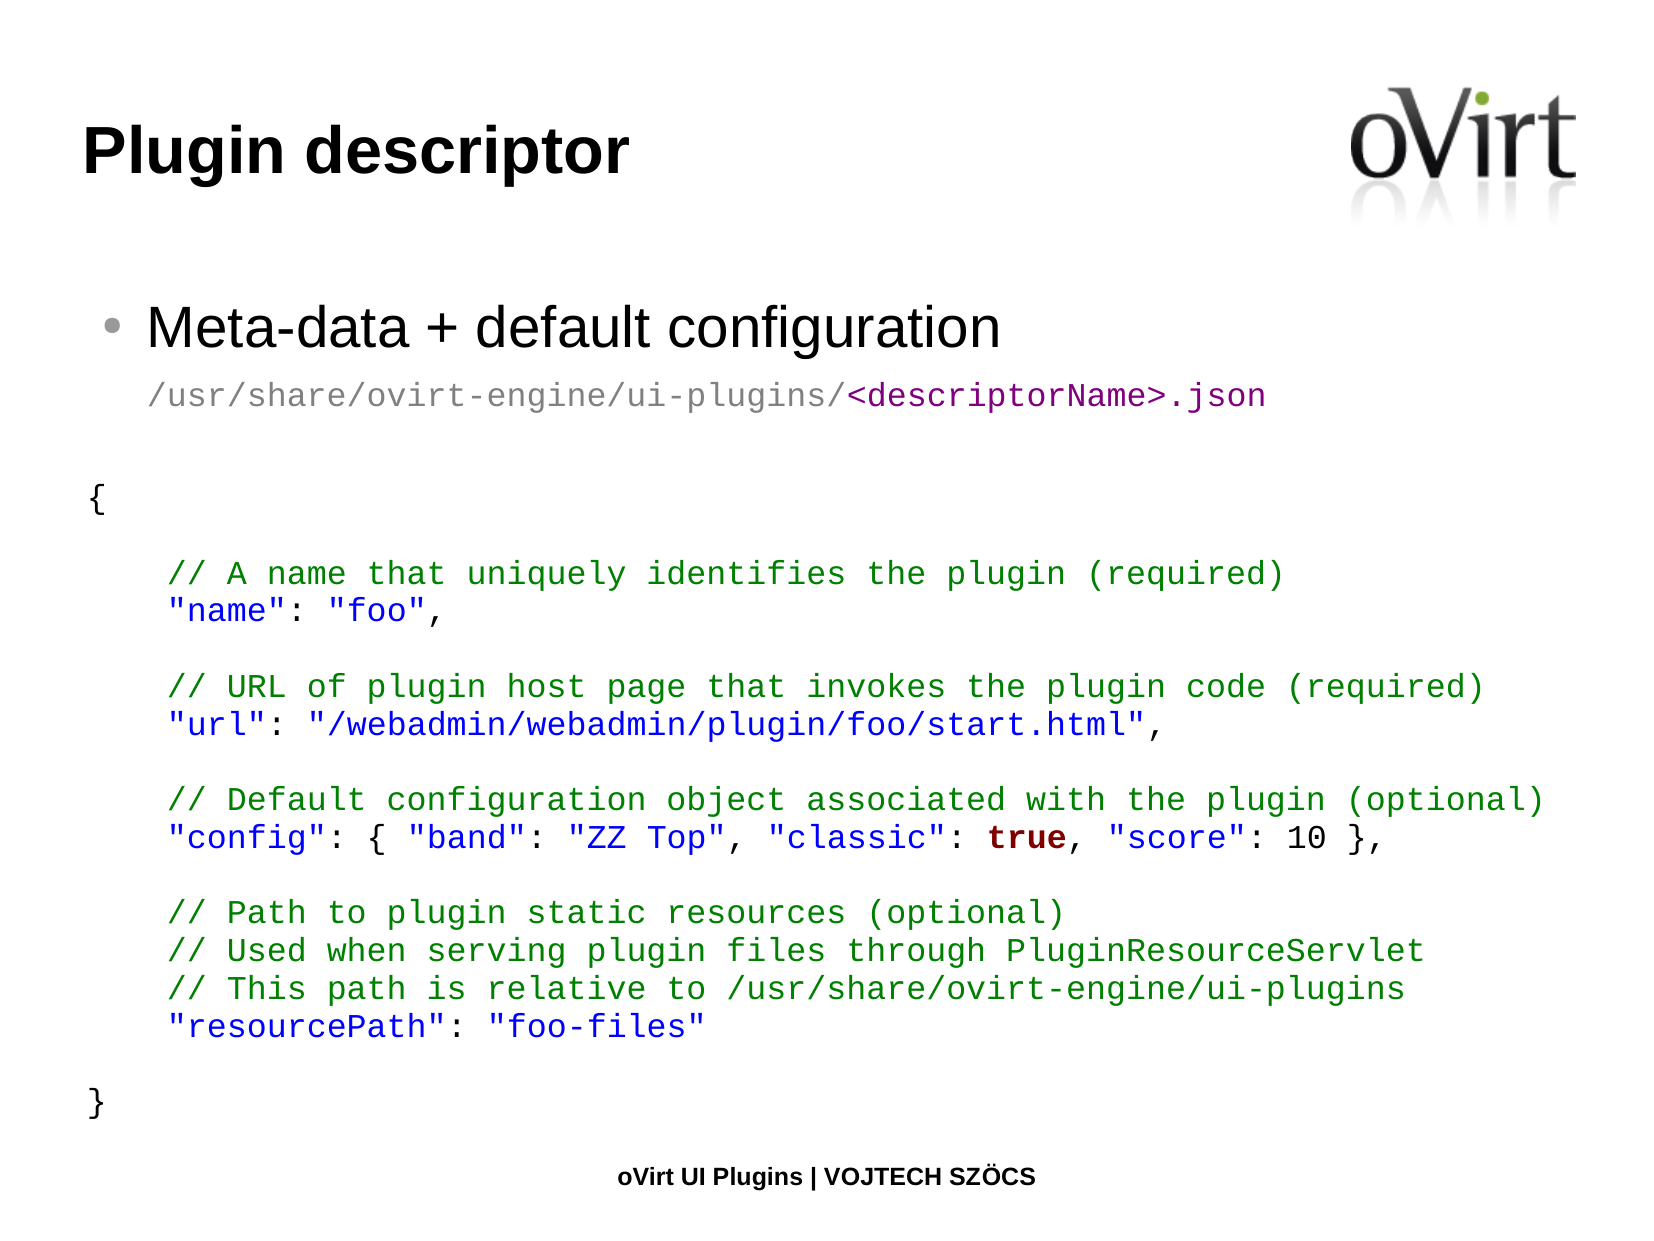

# Plugin descriptor
Meta-data + default configuration
/usr/share/ovirt-engine/ui-plugins/<descriptorName>.json
{
 // A name that uniquely identifies the plugin (required)
 "name": "foo",
 // URL of plugin host page that invokes the plugin code (required)
 "url": "/webadmin/webadmin/plugin/foo/start.html",
 // Default configuration object associated with the plugin (optional)
 "config": { "band": "ZZ Top", "classic": true, "score": 10 },
 // Path to plugin static resources (optional)
 // Used when serving plugin files through PluginResourceServlet
 // This path is relative to /usr/share/ovirt-engine/ui-plugins
 "resourcePath": "foo-files"
}